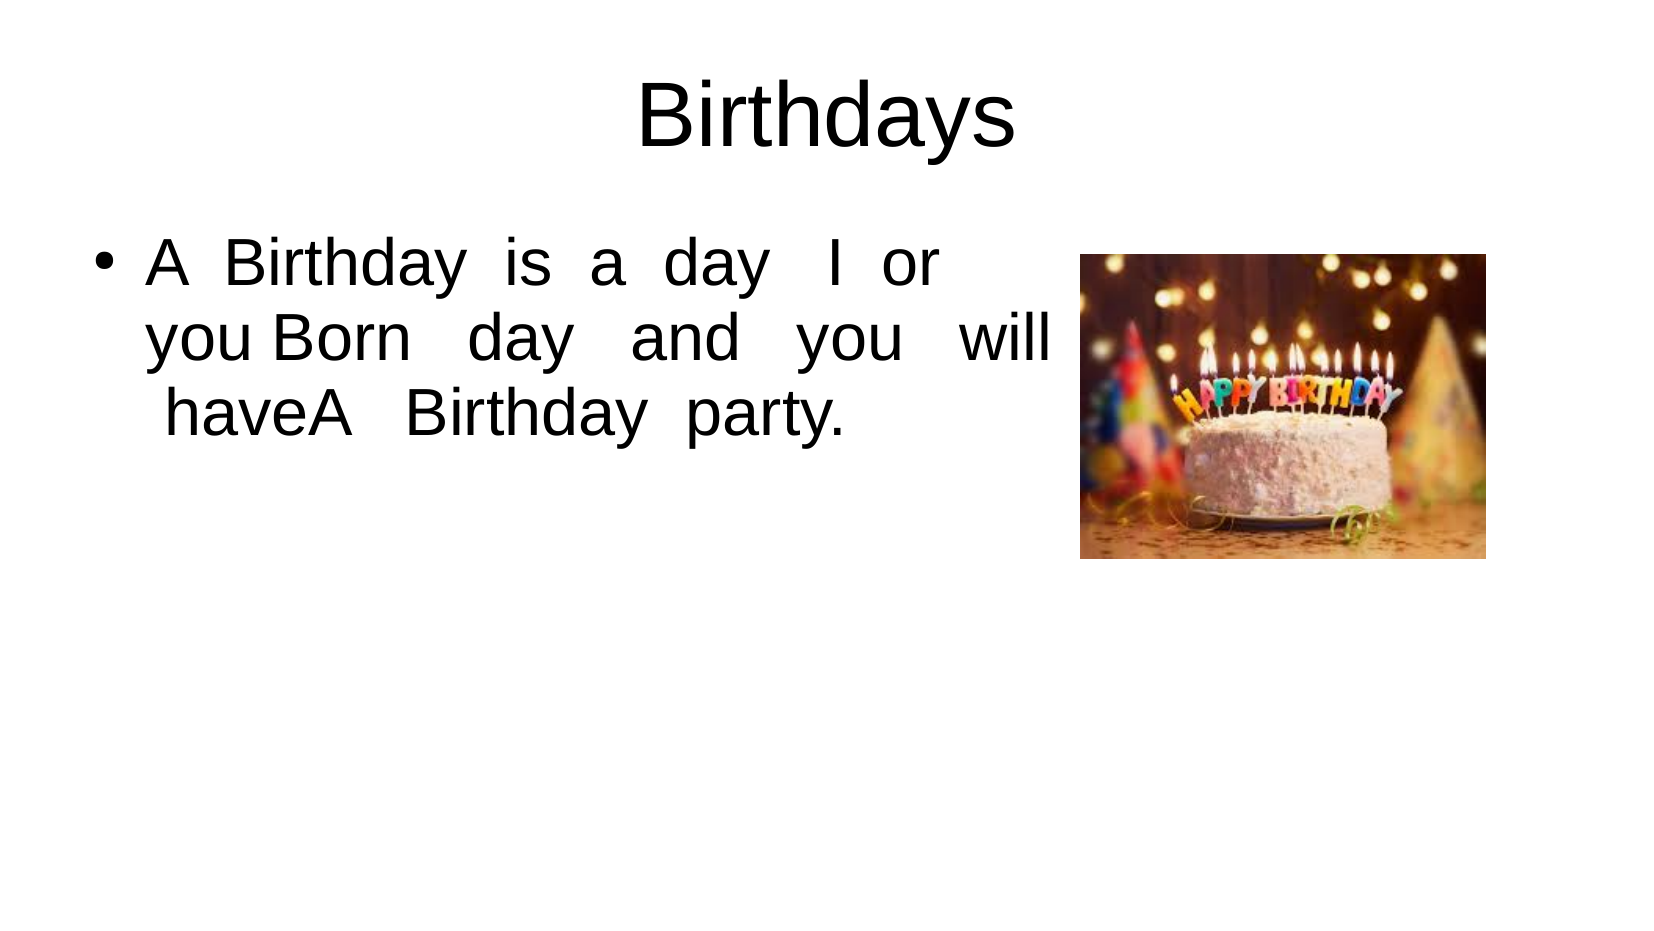

# Birthdays
A Birthday is a day I or you Born day and you will haveA Birthday party.